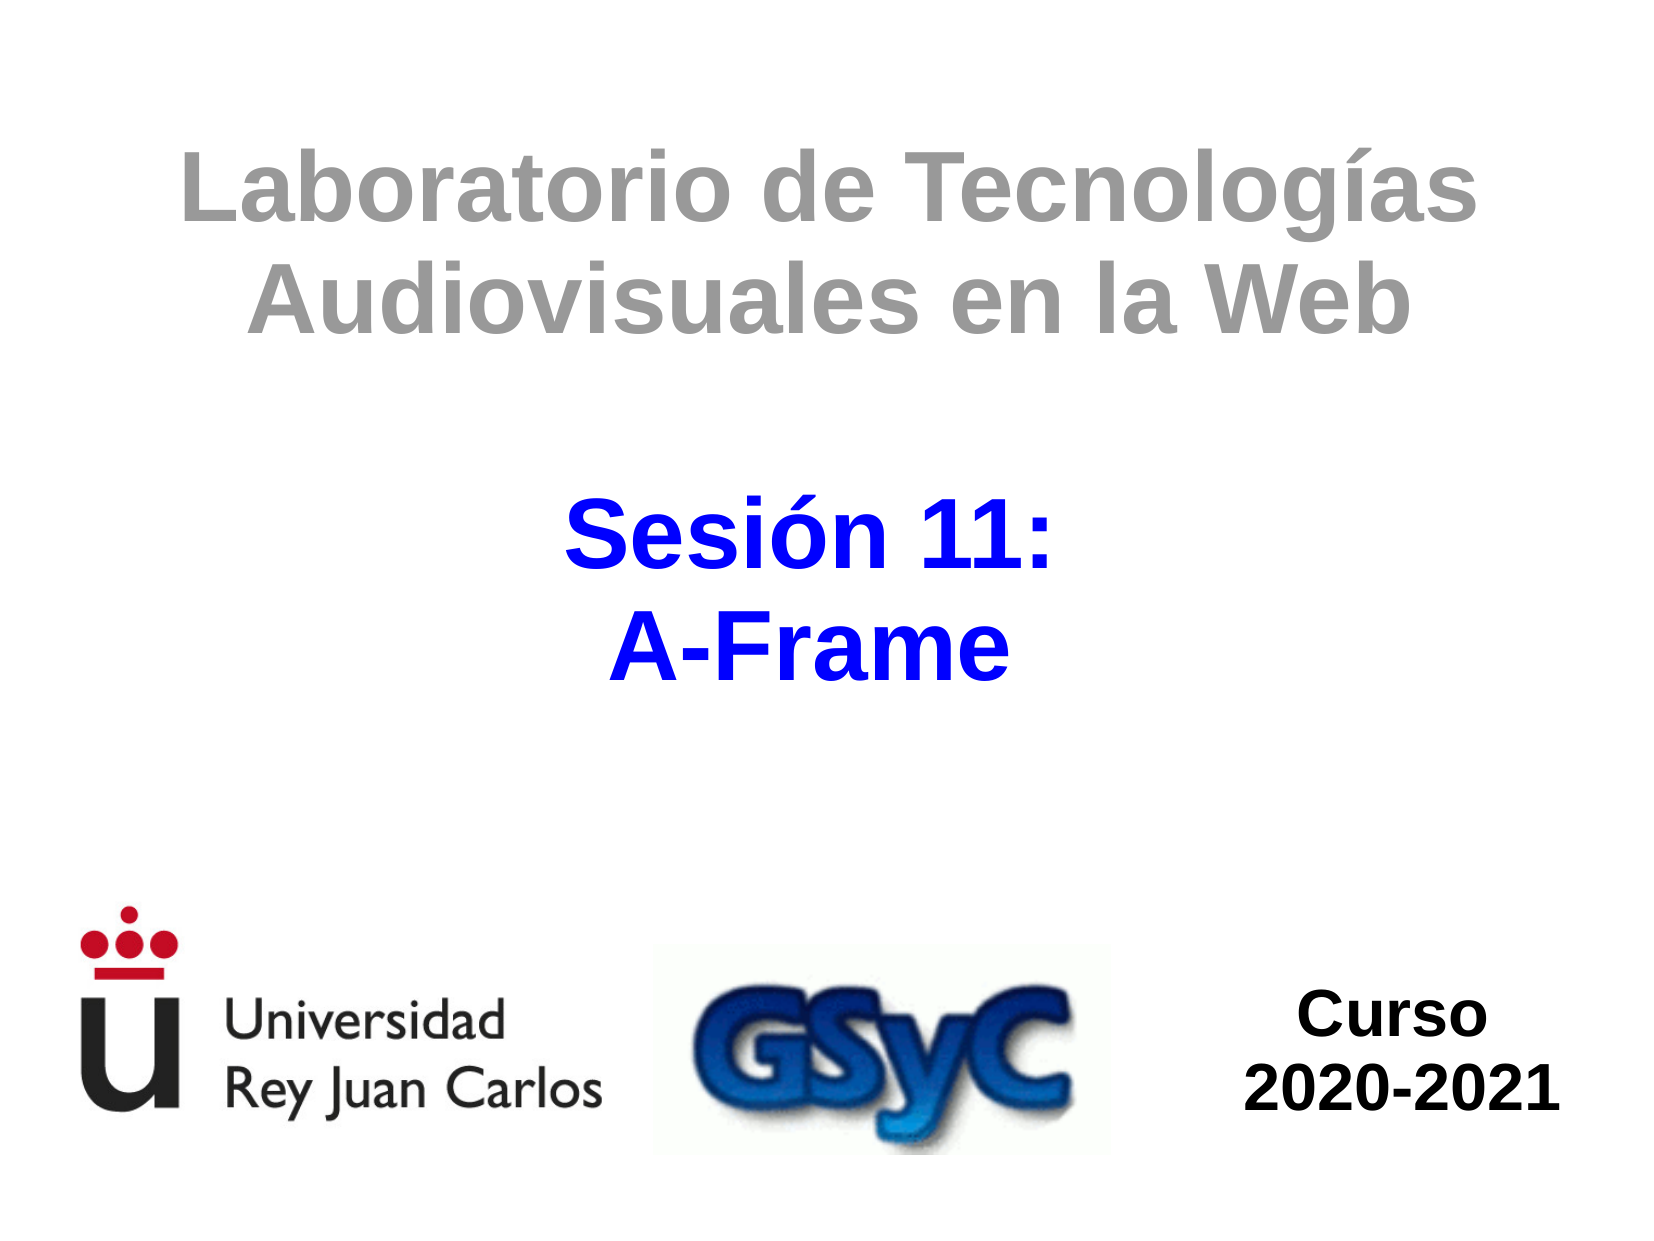

Laboratorio de Tecnologías Audiovisuales en la Web
# Sesión 11: A-Frame
Curso
2020-2021